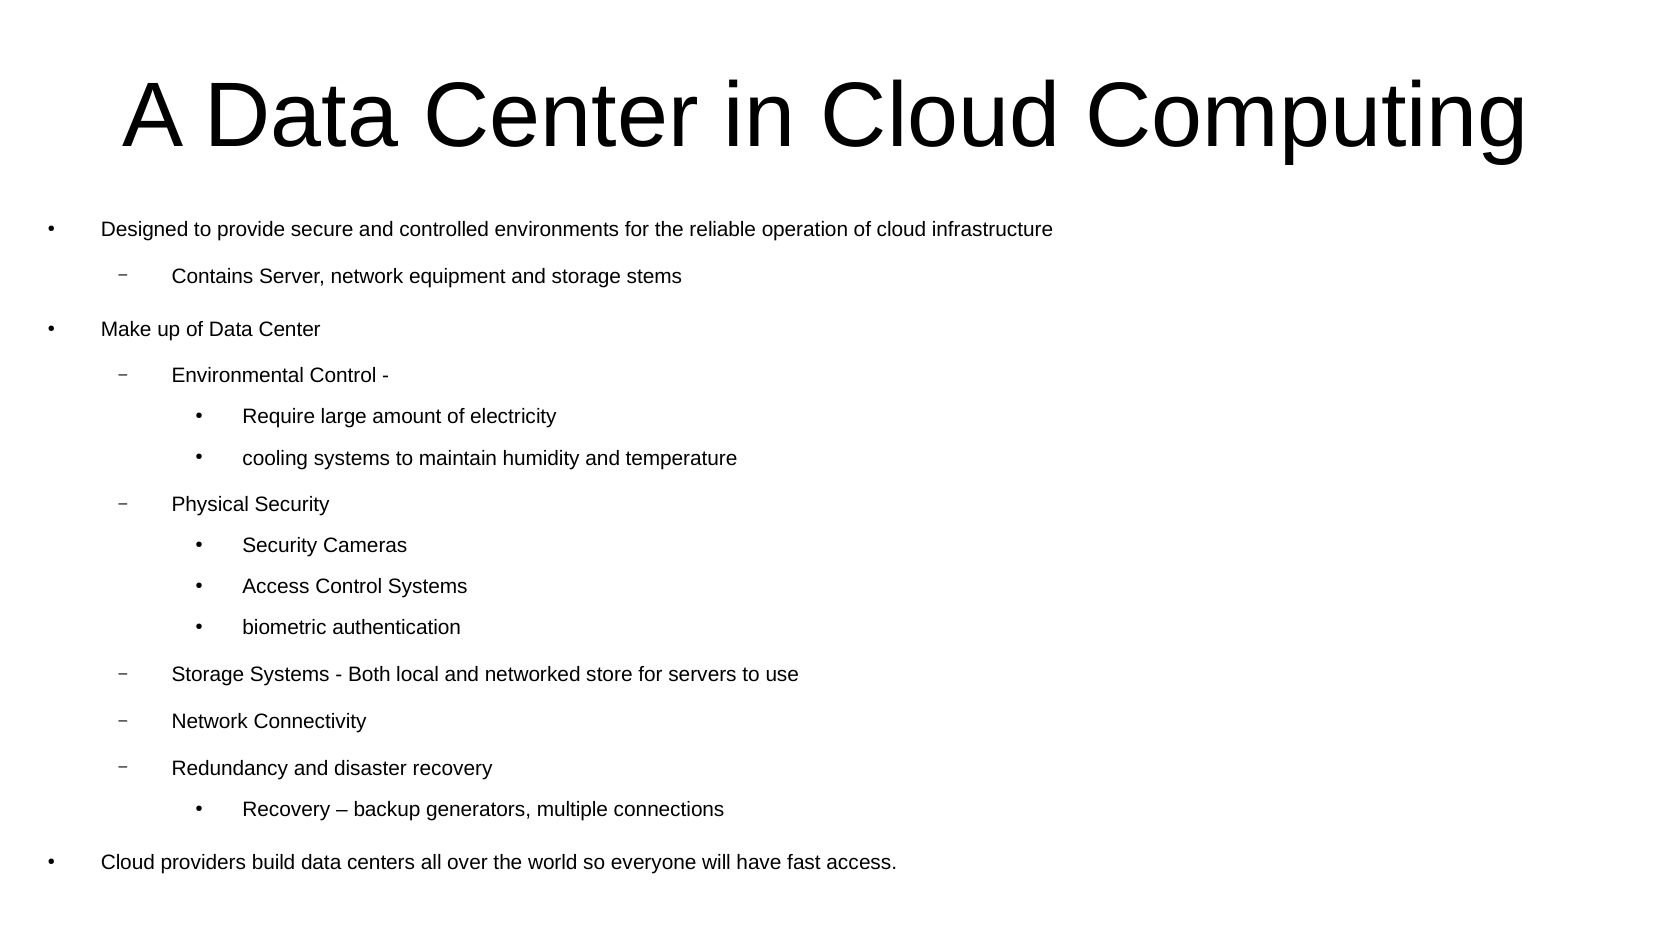

# A Data Center in Cloud Computing
Designed to provide secure and controlled environments for the reliable operation of cloud infrastructure
Contains Server, network equipment and storage stems
Make up of Data Center
Environmental Control -
Require large amount of electricity
cooling systems to maintain humidity and temperature
Physical Security
Security Cameras
Access Control Systems
biometric authentication
Storage Systems - Both local and networked store for servers to use
Network Connectivity
Redundancy and disaster recovery
Recovery – backup generators, multiple connections
Cloud providers build data centers all over the world so everyone will have fast access.